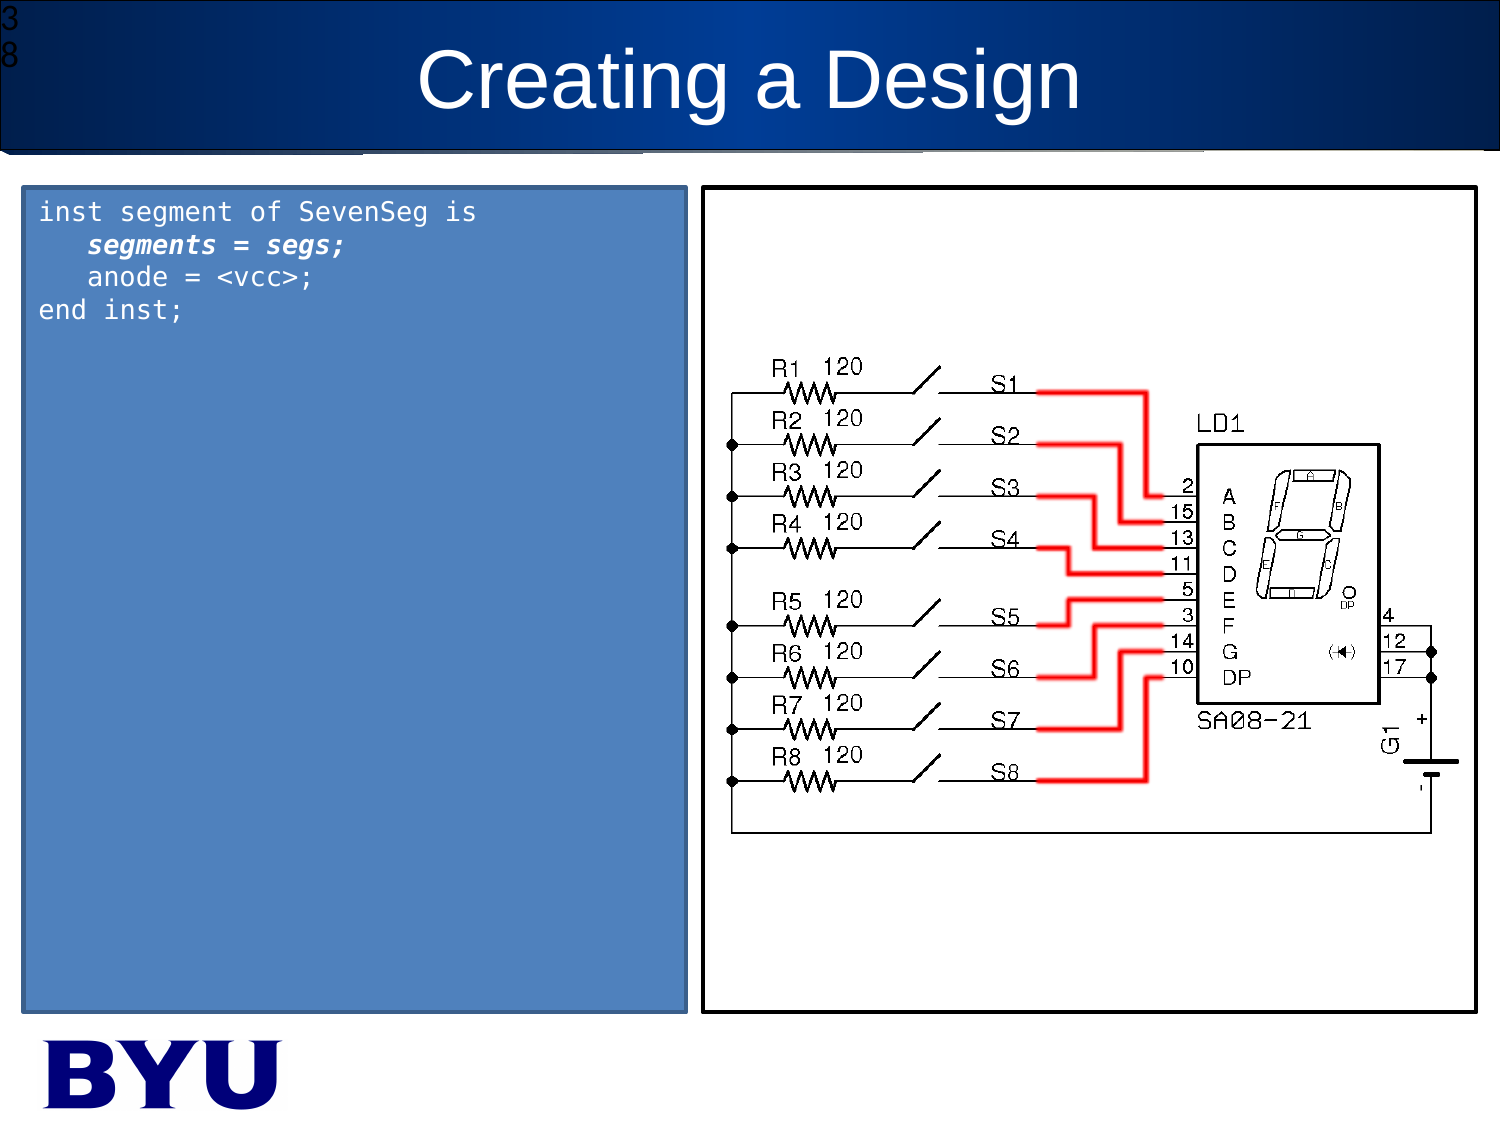

# Creating a Design
inst segment of SevenSeg is
 segments = segs;
 anode = <vcc>;
end inst;